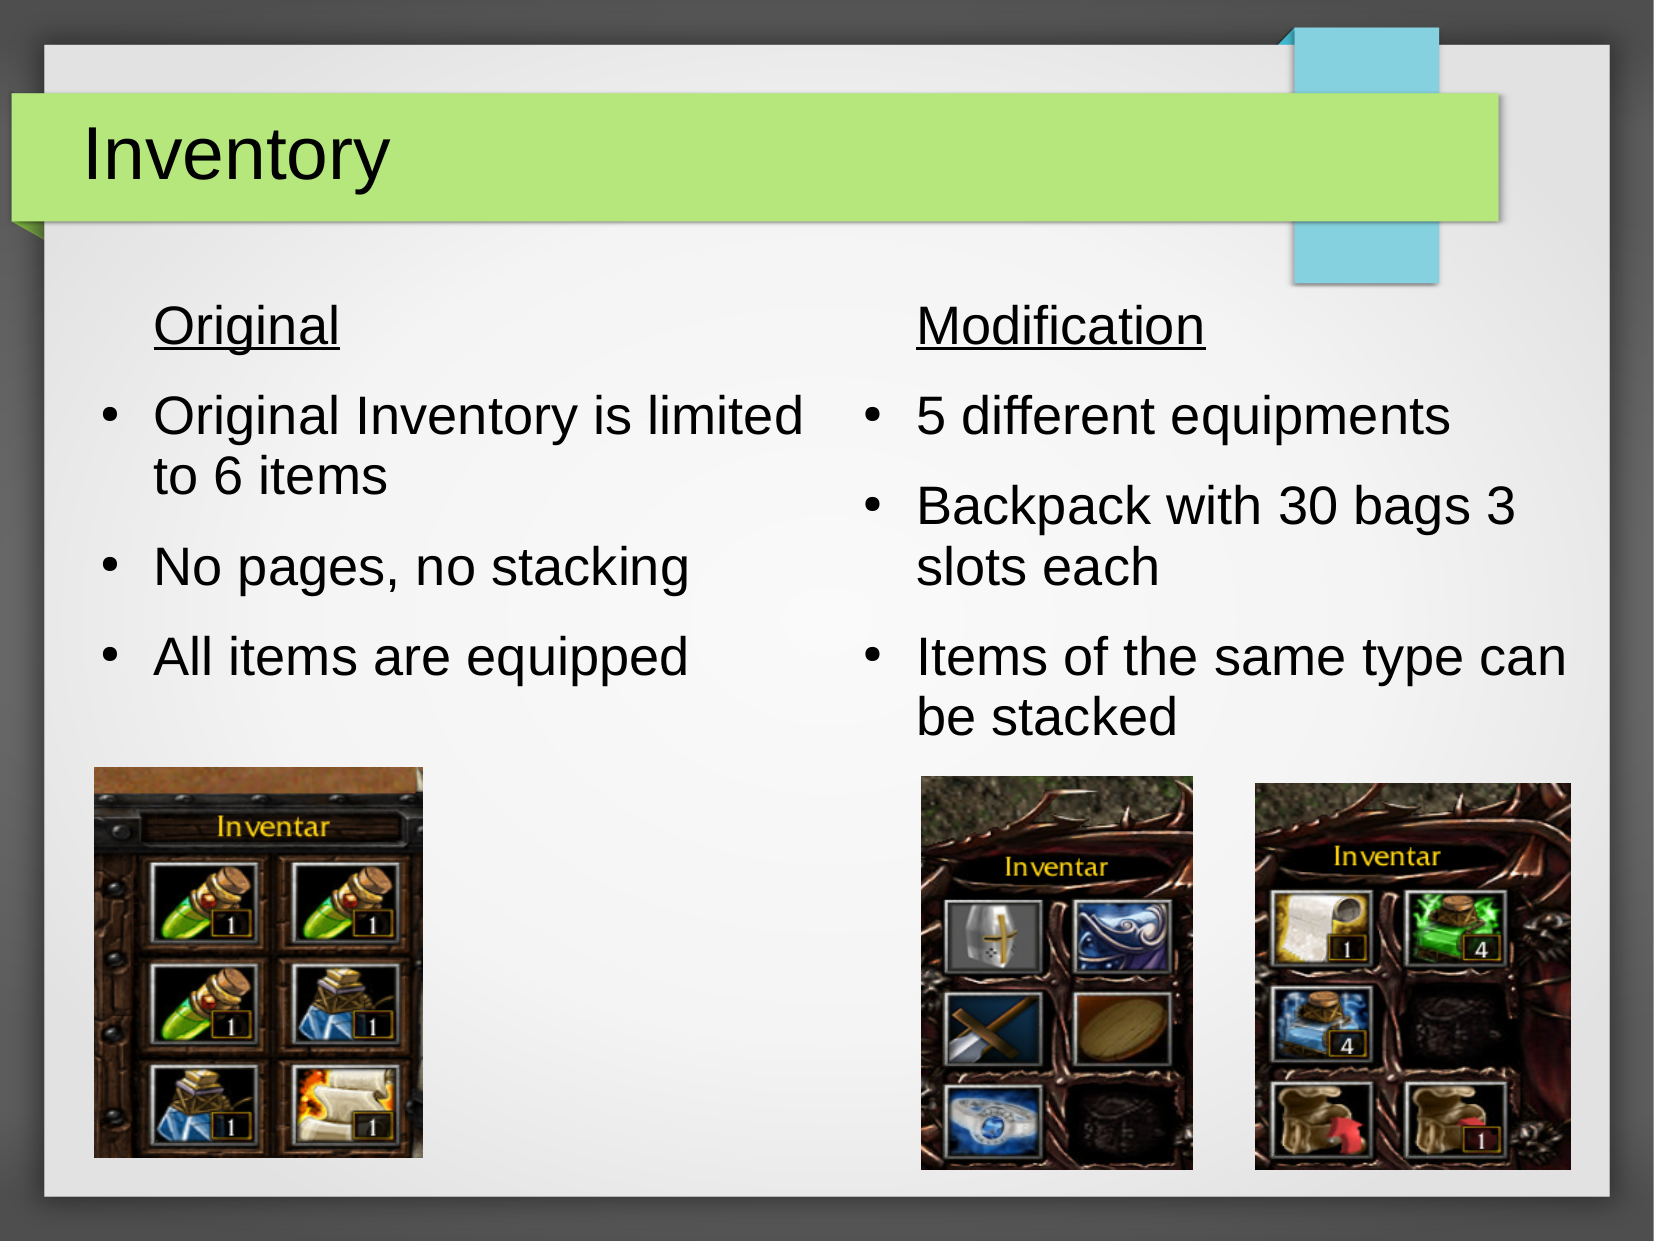

# Inventory
Original
Original Inventory is limited to 6 items
No pages, no stacking
All items are equipped
Modification
5 different equipments
Backpack with 30 bags 3 slots each
Items of the same type can be stacked